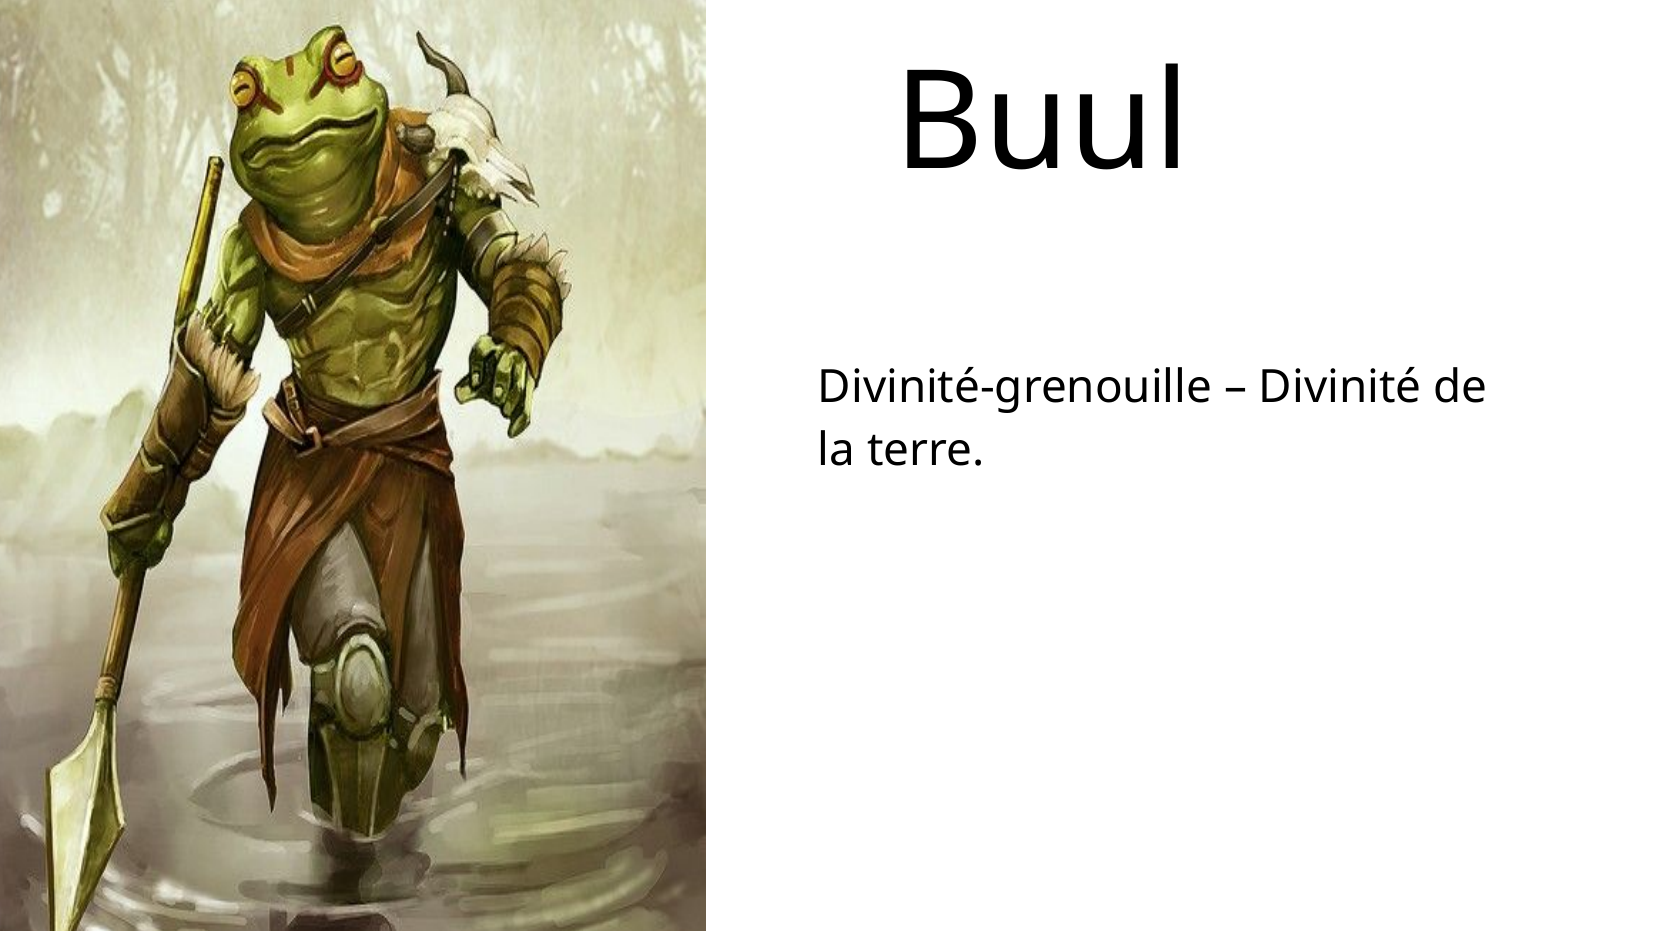

# Buul
Divinité-grenouille – Divinité de la terre.